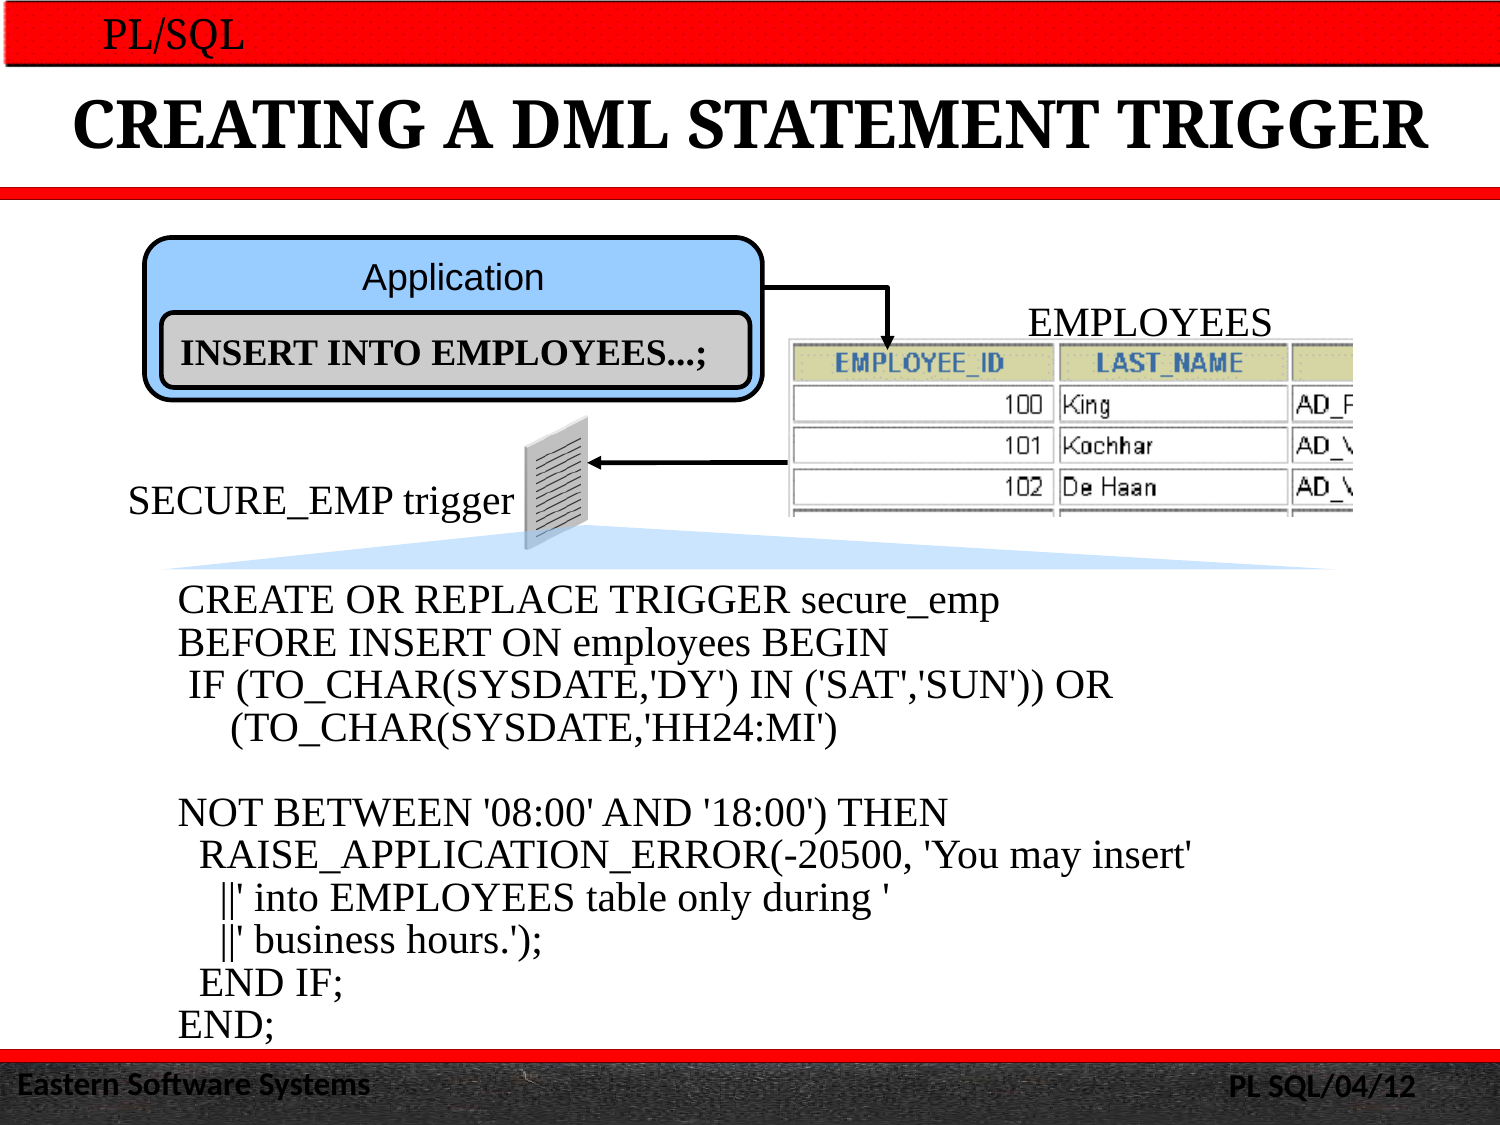

PL/SQL
CREATING A DML STATEMENT TRIGGER
Application
EMPLOYEES table
INSERT INTO EMPLOYEES...;
SECURE_EMP trigger
CREATE OR REPLACE TRIGGER secure_emp
BEFORE INSERT ON employees BEGIN
 IF (TO_CHAR(SYSDATE,'DY') IN ('SAT','SUN')) OR
 (TO_CHAR(SYSDATE,'HH24:MI') 										 NOT BETWEEN '08:00' AND '18:00') THEN
 RAISE_APPLICATION_ERROR(-20500, 'You may insert'
 ||' into EMPLOYEES table only during '
 ||' business hours.');
 END IF;
END;
Eastern Software Systems
				 PL SQL/04/12